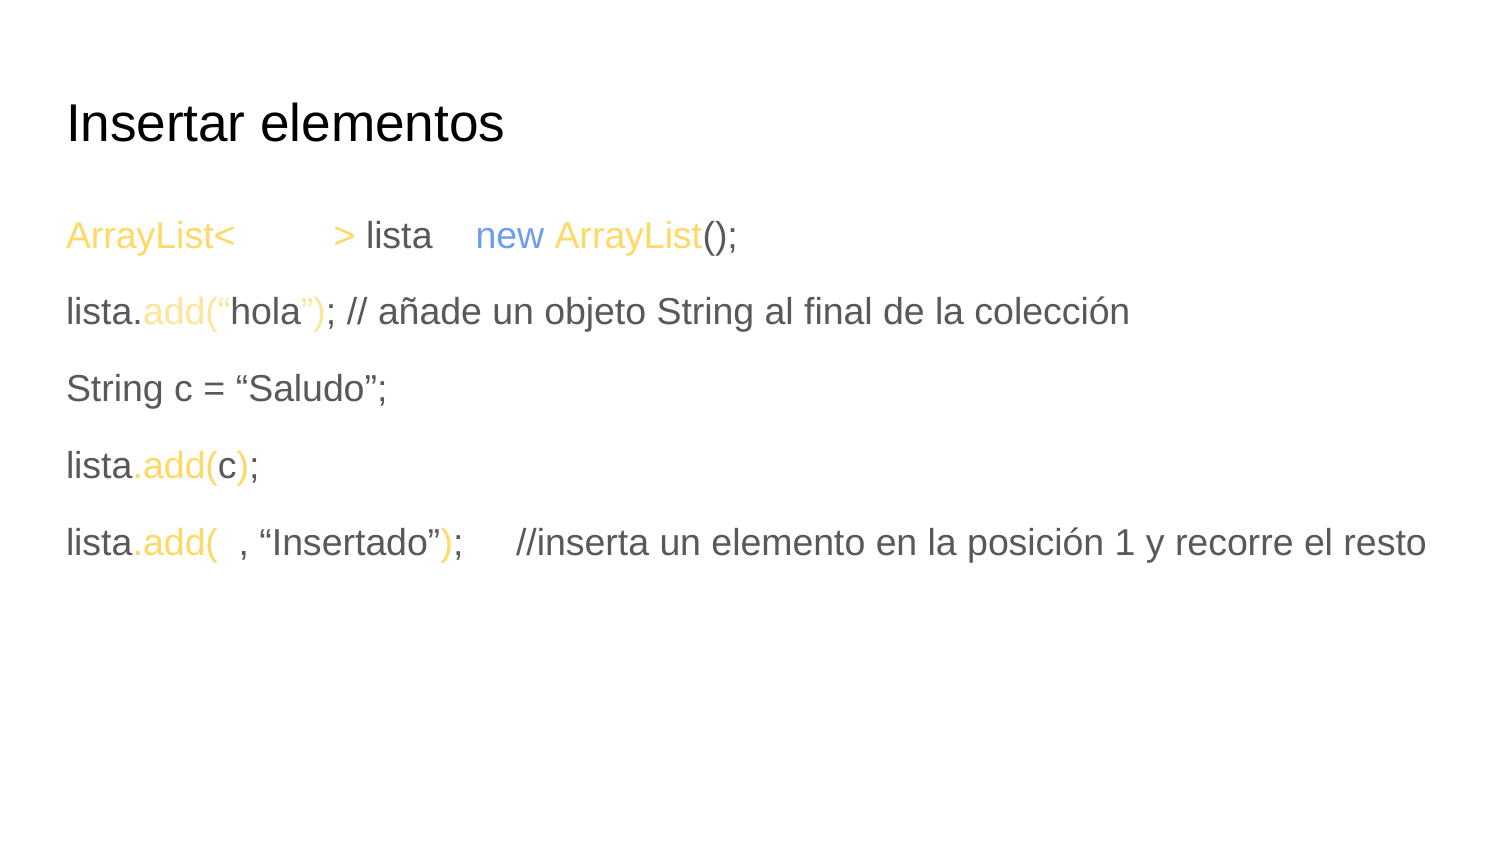

# Insertar elementos
ArrayList<String> lista = new ArrayList();
lista.add(“hola”); // añade un objeto String al final de la colección
String c = “Saludo”;
lista.add(c);
lista.add(1, “Insertado”);	//inserta un elemento en la posición 1 y recorre el resto